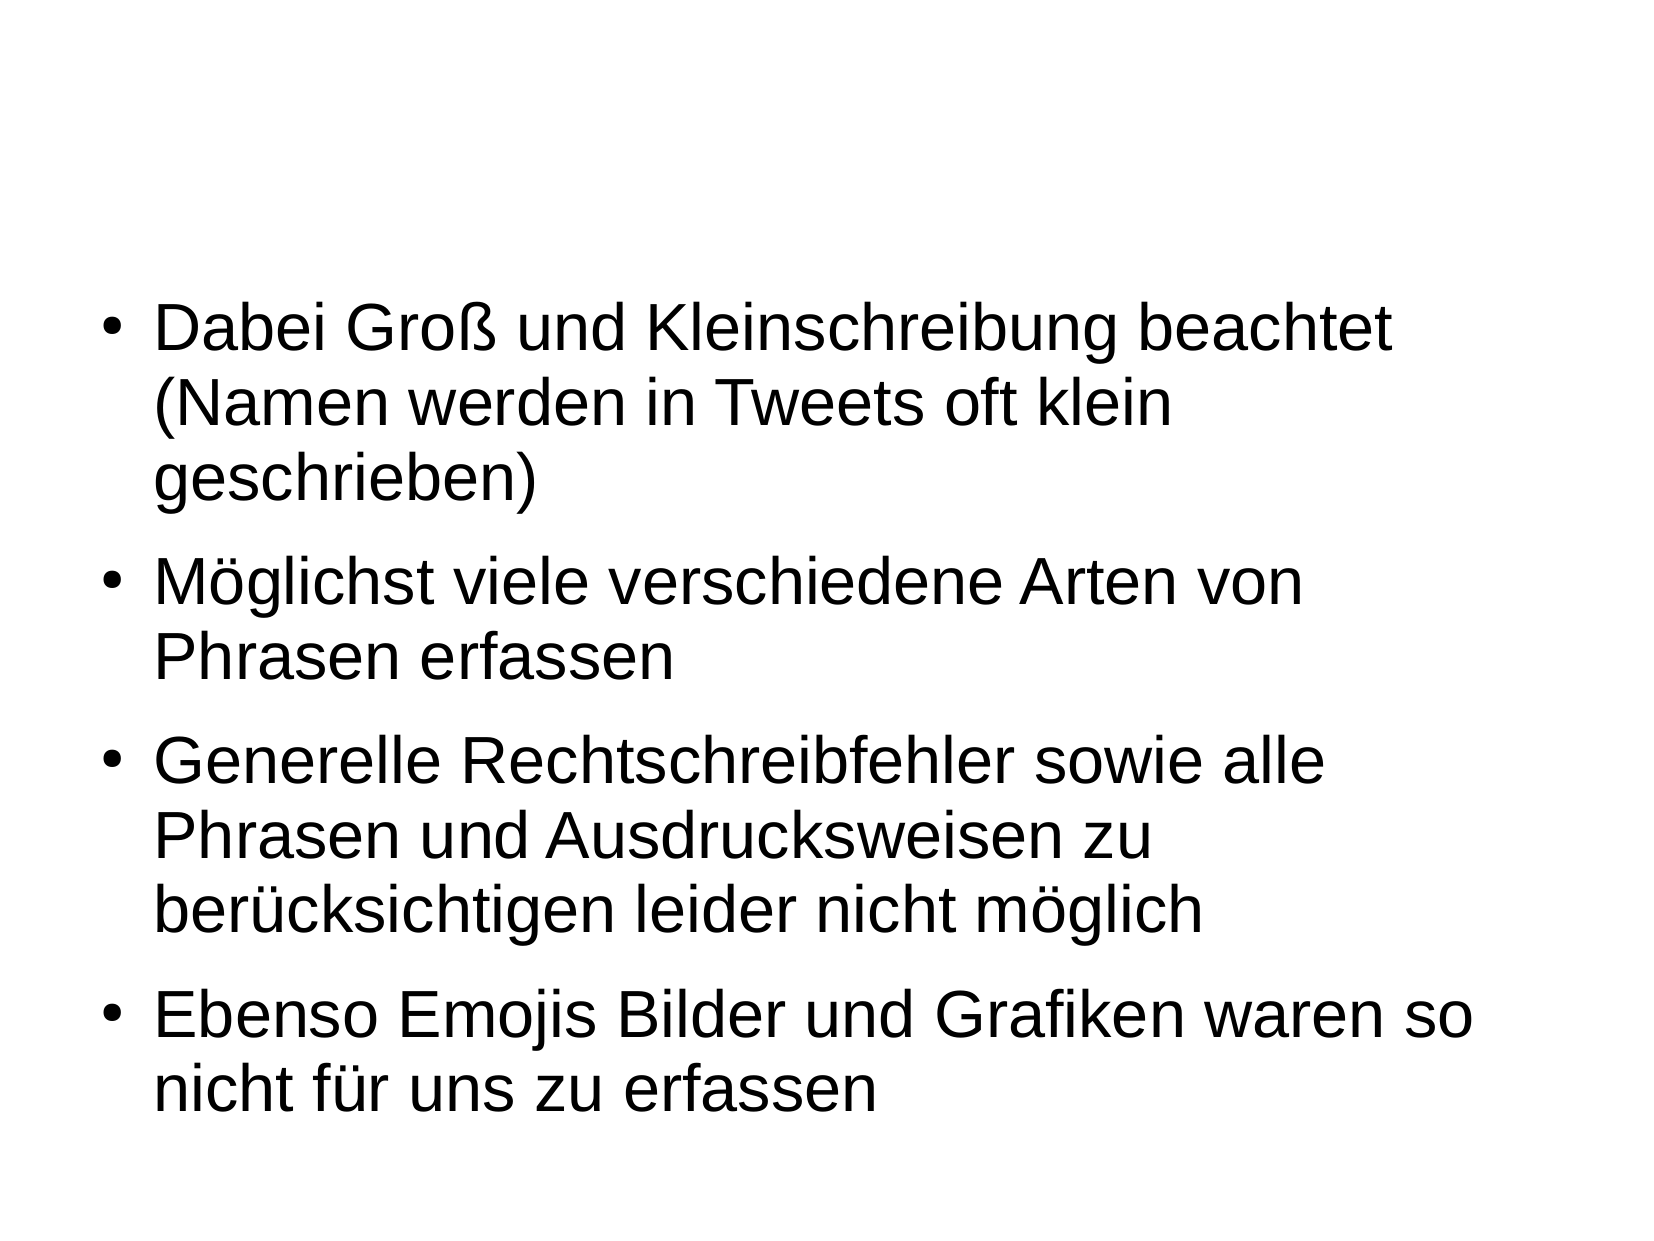

#
Dabei Groß und Kleinschreibung beachtet (Namen werden in Tweets oft klein geschrieben)
Möglichst viele verschiedene Arten von Phrasen erfassen
Generelle Rechtschreibfehler sowie alle Phrasen und Ausdrucksweisen zu berücksichtigen leider nicht möglich
Ebenso Emojis Bilder und Grafiken waren so nicht für uns zu erfassen